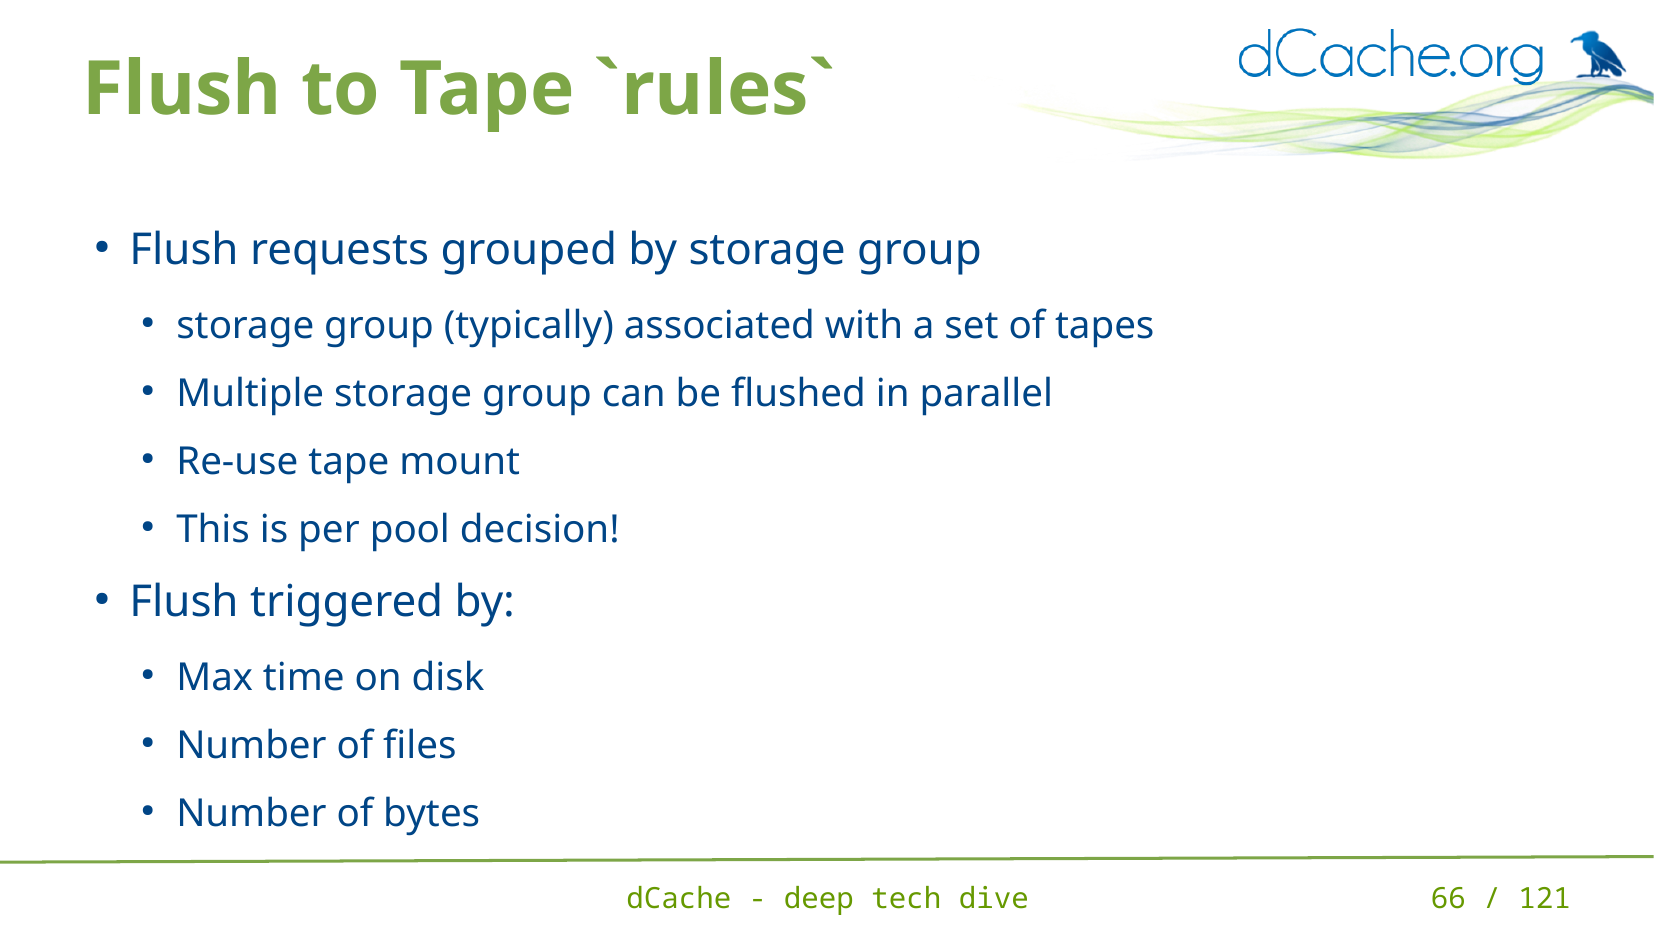

# Flush to Tape `rules`
Flush requests grouped by storage group
storage group (typically) associated with a set of tapes
Multiple storage group can be flushed in parallel
Re-use tape mount
This is per pool decision!
Flush triggered by:
Max time on disk
Number of files
Number of bytes
dCache - deep tech dive
66